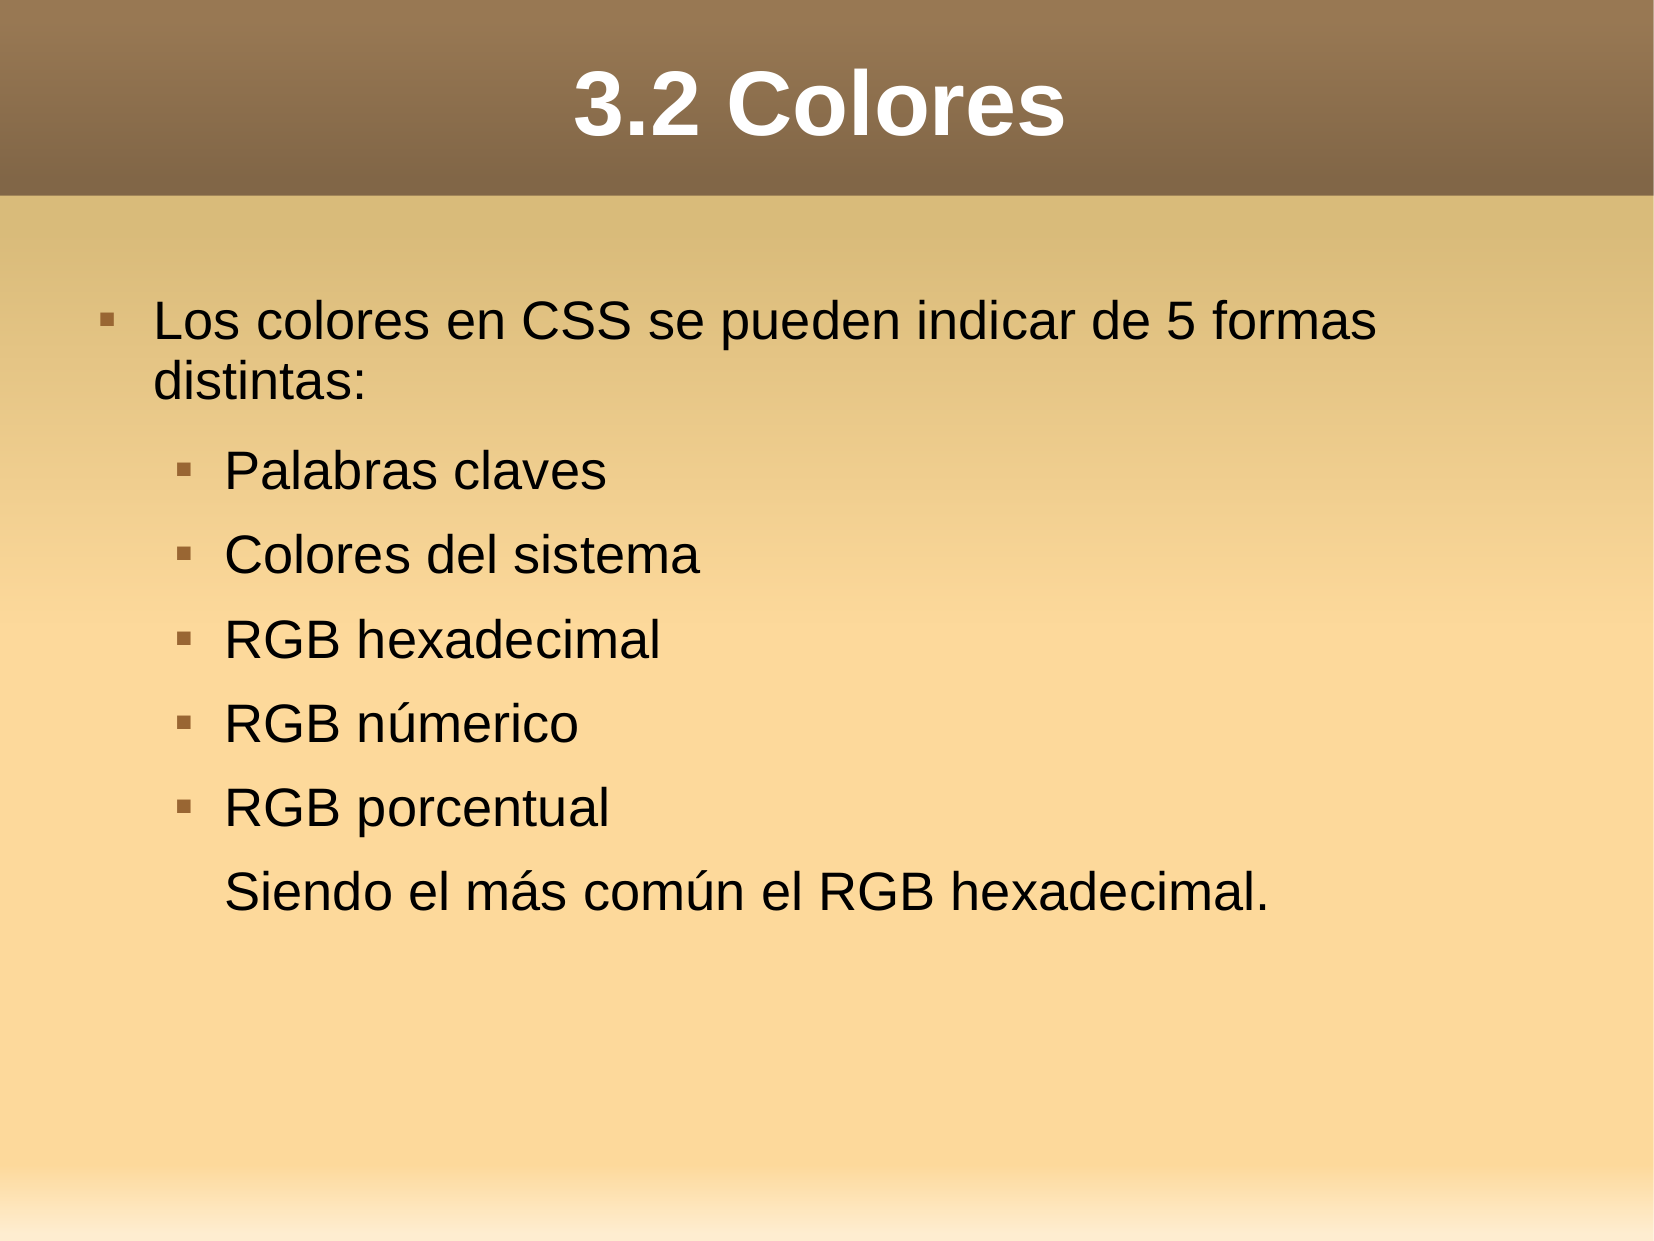

# 3.2 Colores
Los colores en CSS se pueden indicar de 5 formas distintas:
Palabras claves
Colores del sistema
RGB hexadecimal
RGB númerico
RGB porcentual
Siendo el más común el RGB hexadecimal.